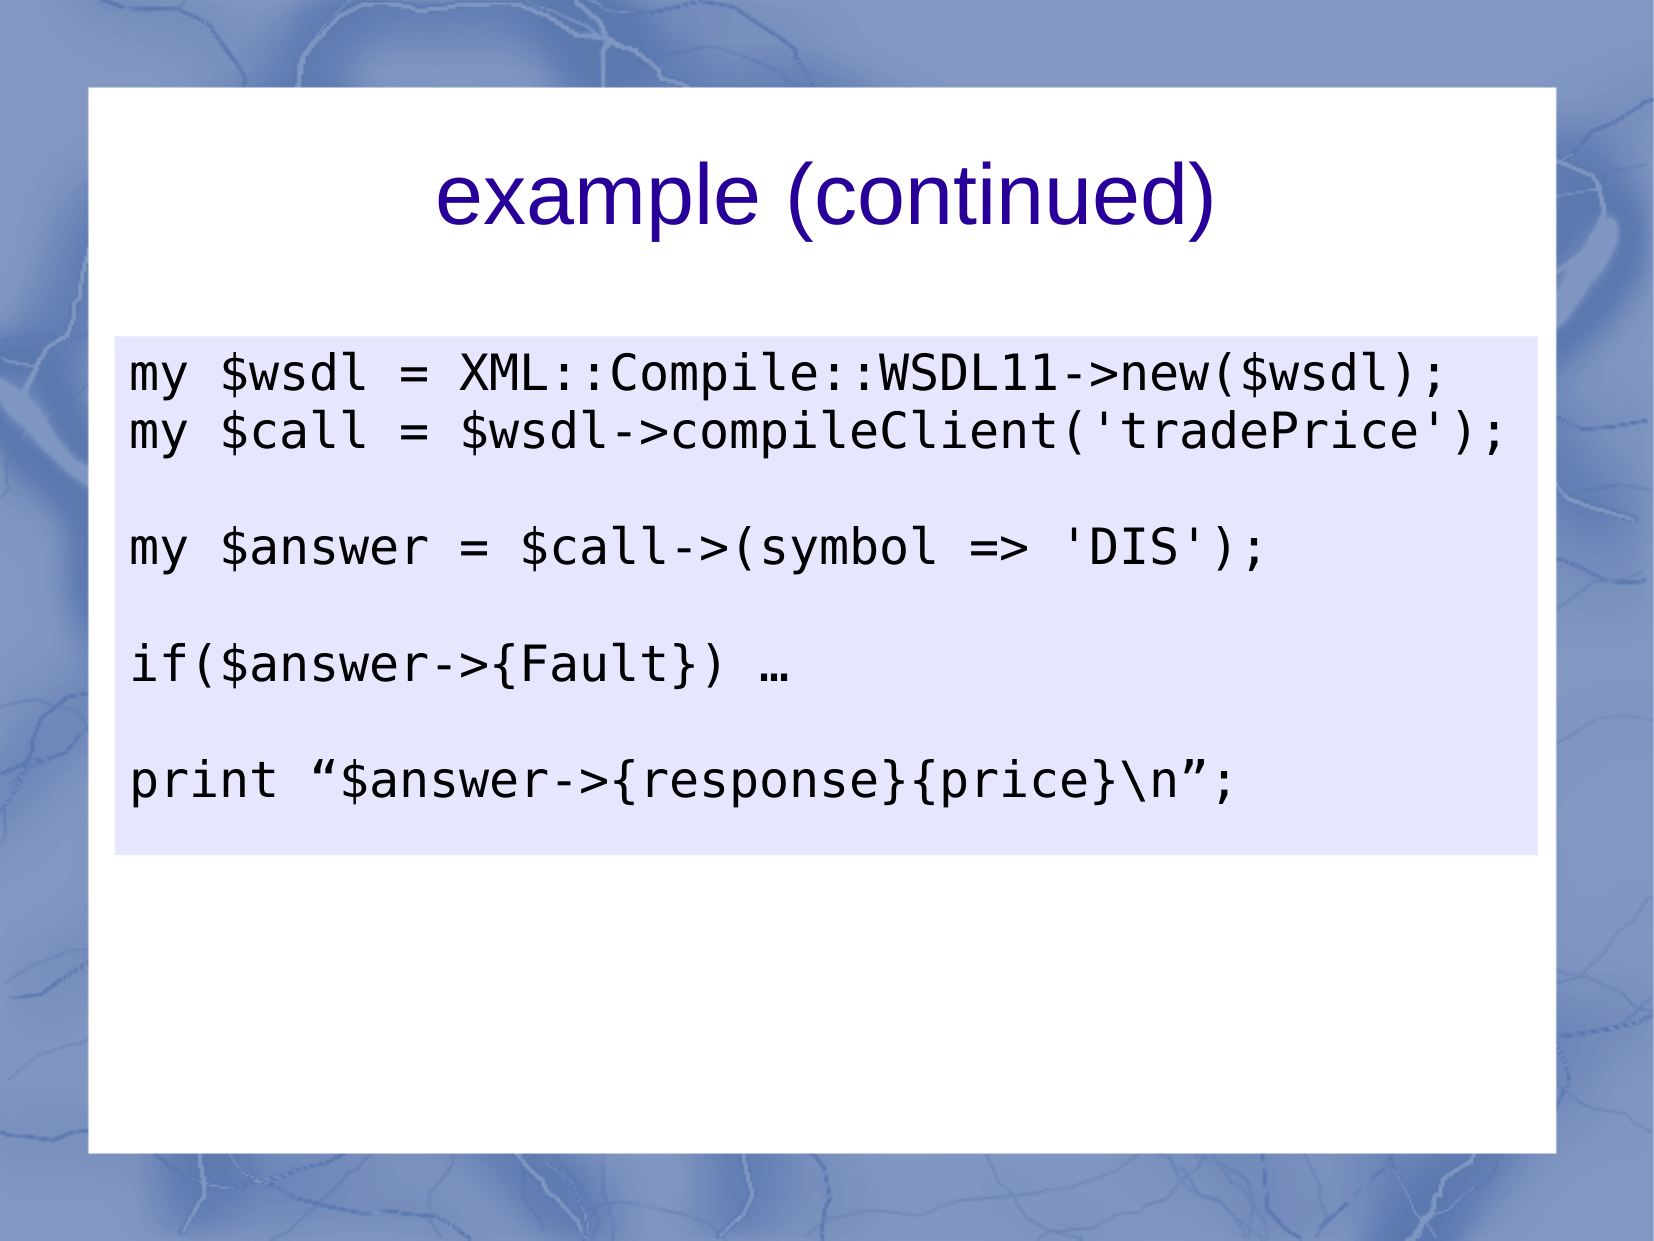

# example (continued)
my $wsdl = XML::Compile::WSDL11->new($wsdl);
my $call = $wsdl->compileClient('tradePrice');
my $answer = $call->(symbol => 'DIS');
if($answer->{Fault}) …
print “$answer->{response}{price}\n”;